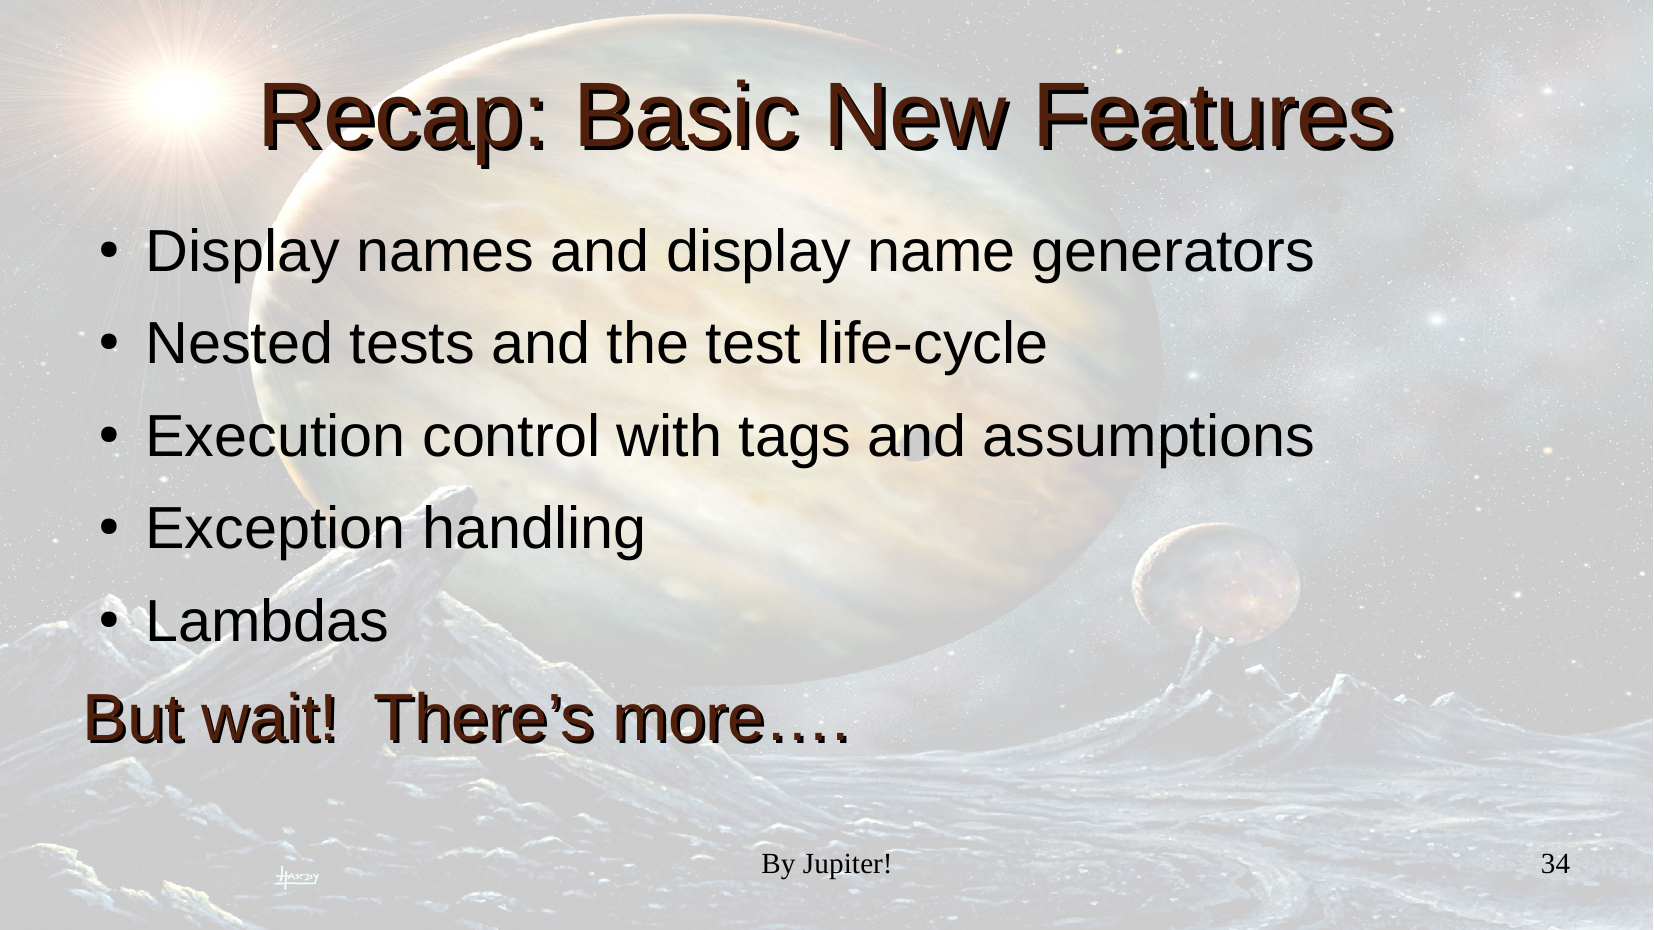

# Recap: Basic New Features
Display names and display name generators
Nested tests and the test life-cycle
Execution control with tags and assumptions
Exception handling
Lambdas
But wait! There’s more….
By Jupiter!